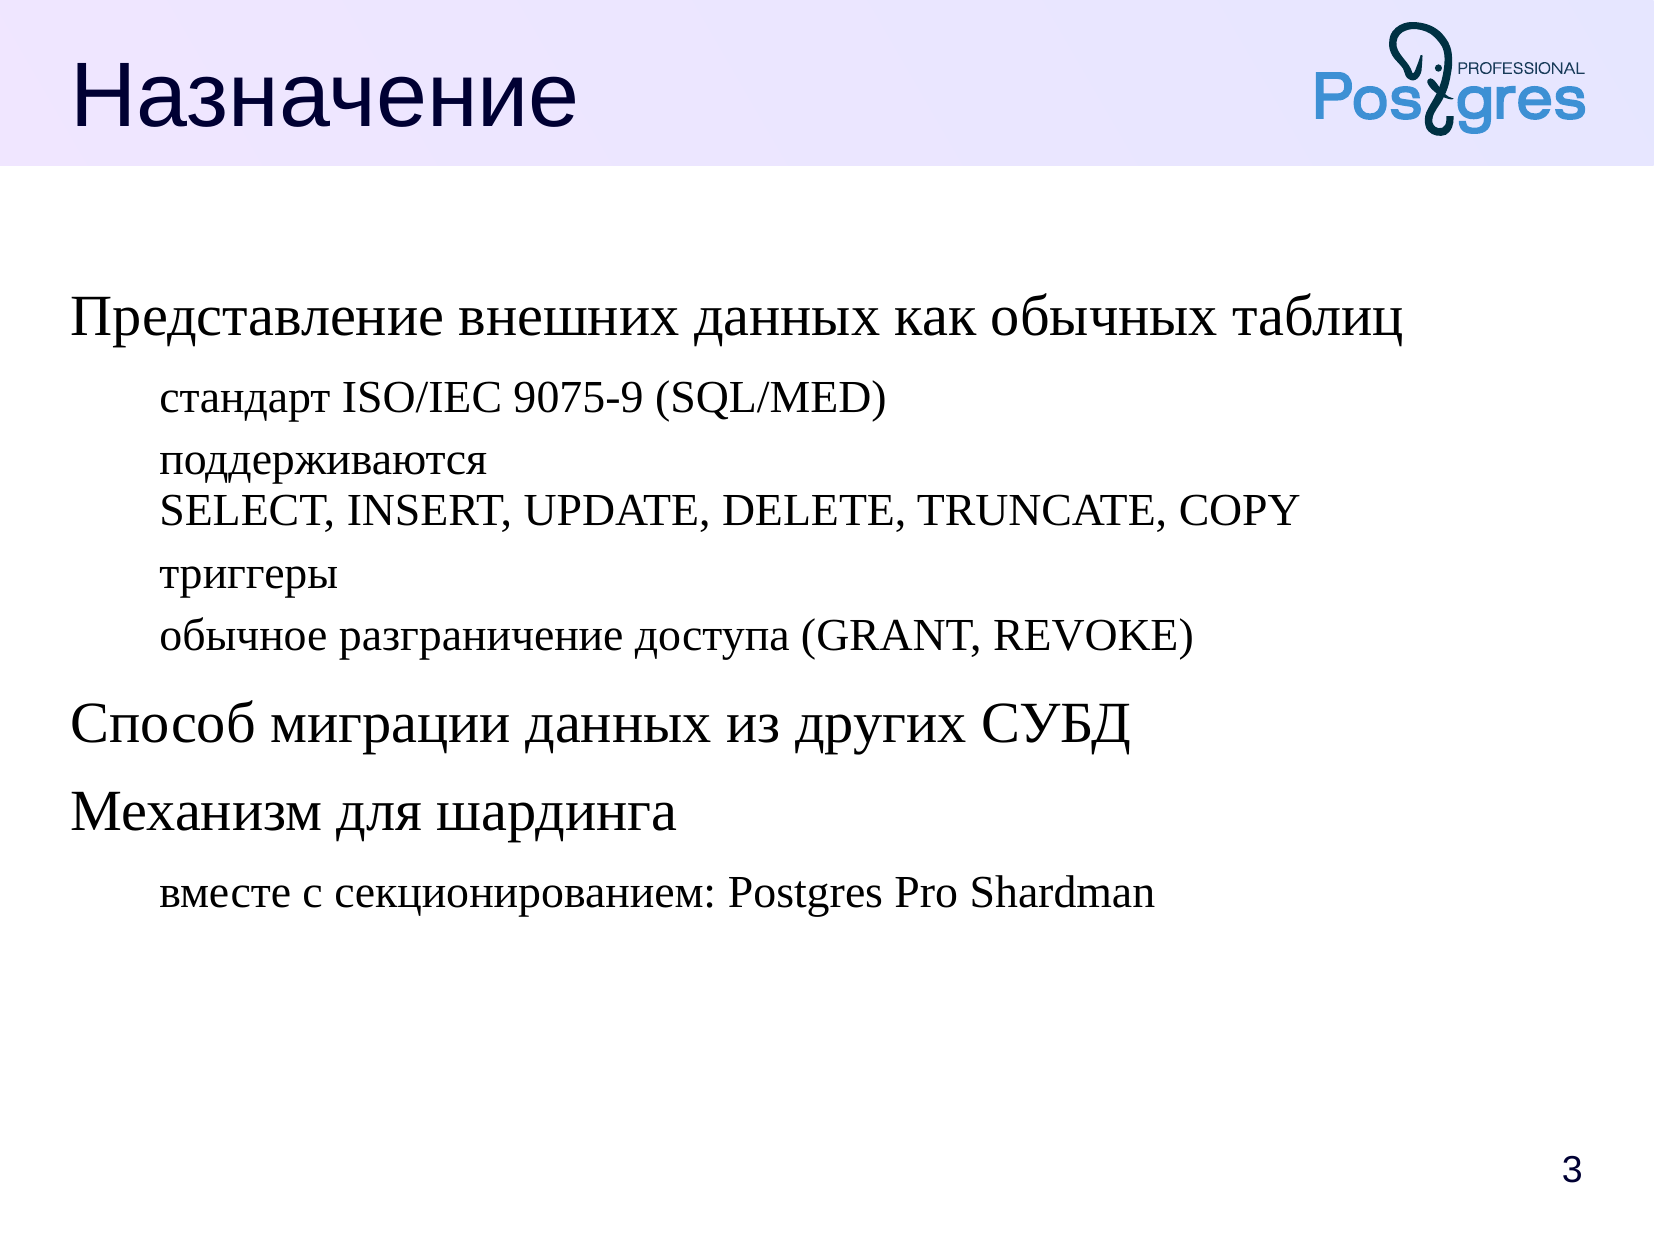

# Назначение
Представление внешних данных как обычных таблиц
стандарт ISO/IEC 9075-9 (SQL/MED)
поддерживаются
SELECT, INSERT, UPDATE, DELETE, TRUNCATE, COPY
триггеры
обычное разграничение доступа (GRANT, REVOKE)
Способ миграции данных из других СУБД
Механизм для шардинга
вместе с секционированием: Postgres Pro Shardman